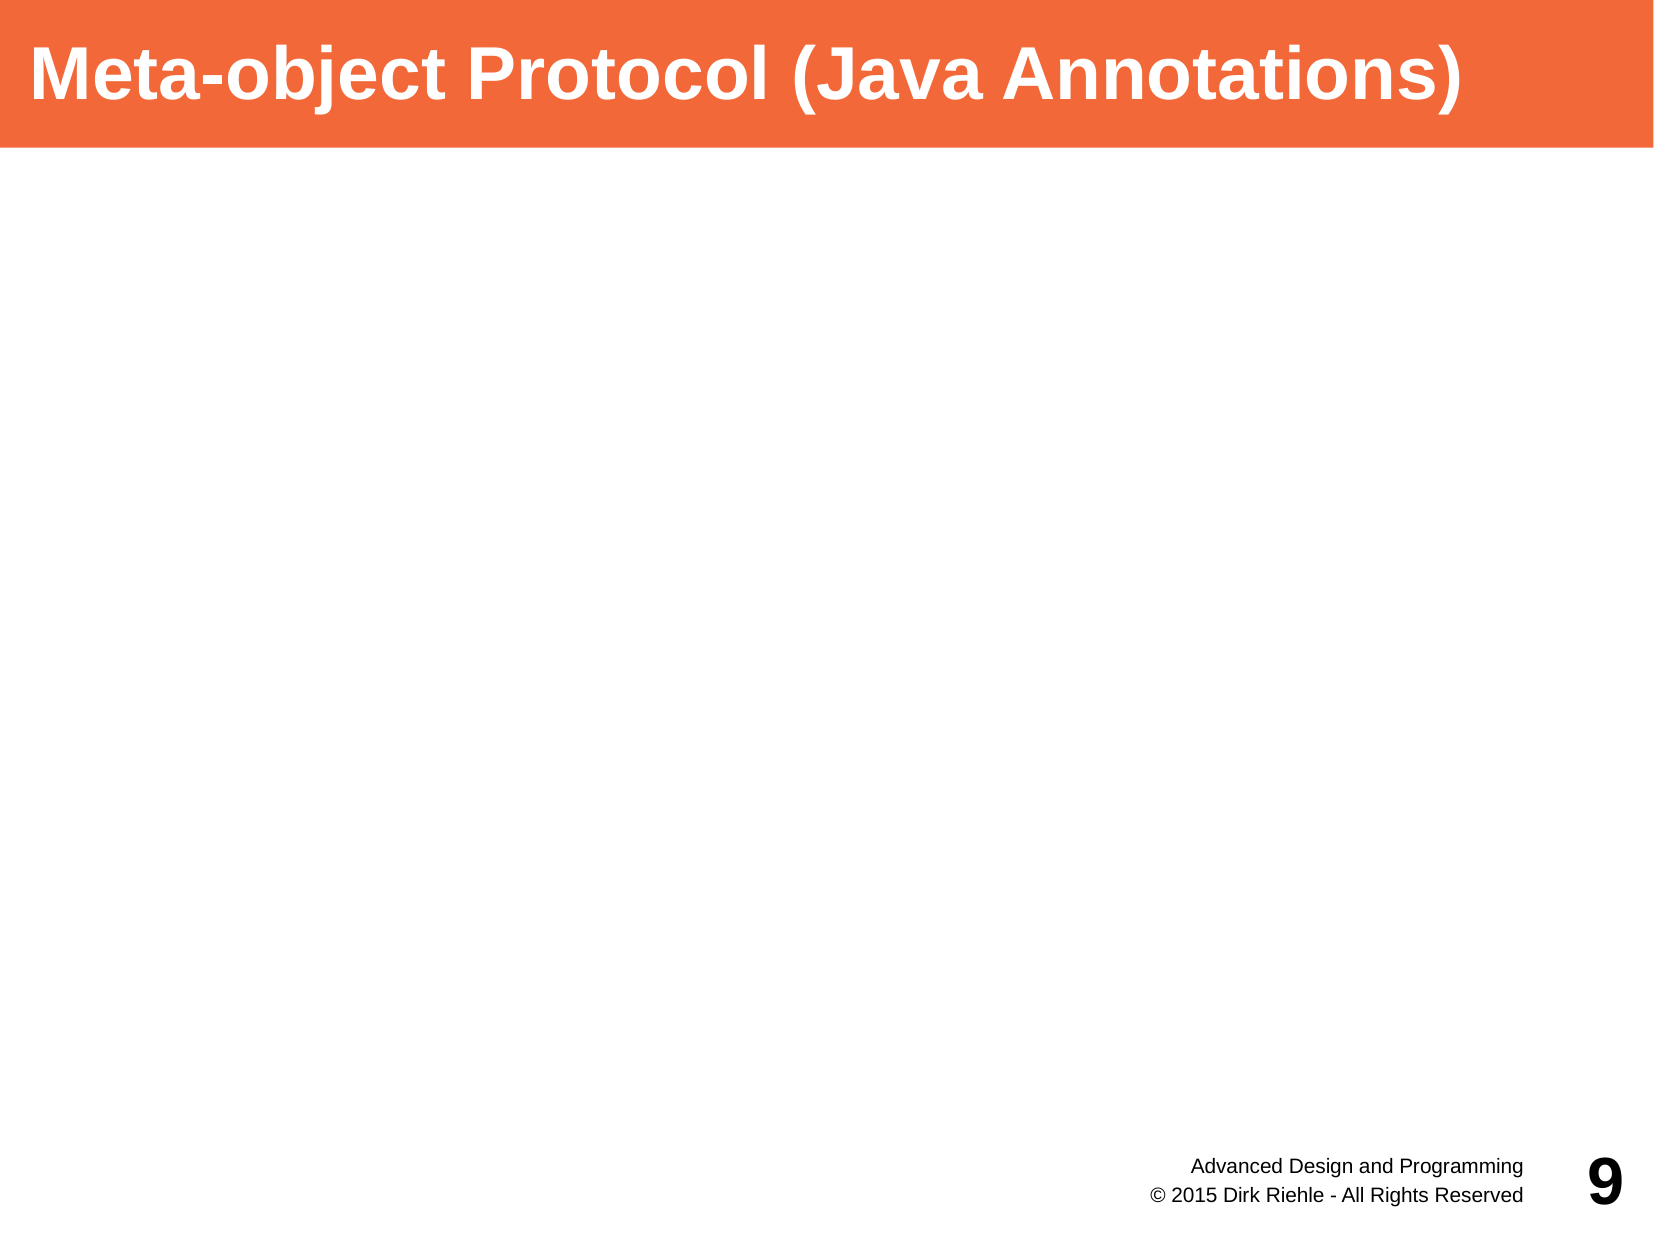

# Meta-object Protocol (Java Annotations)
Advanced Design and Programming
9
© 2015 Dirk Riehle - All Rights Reserved